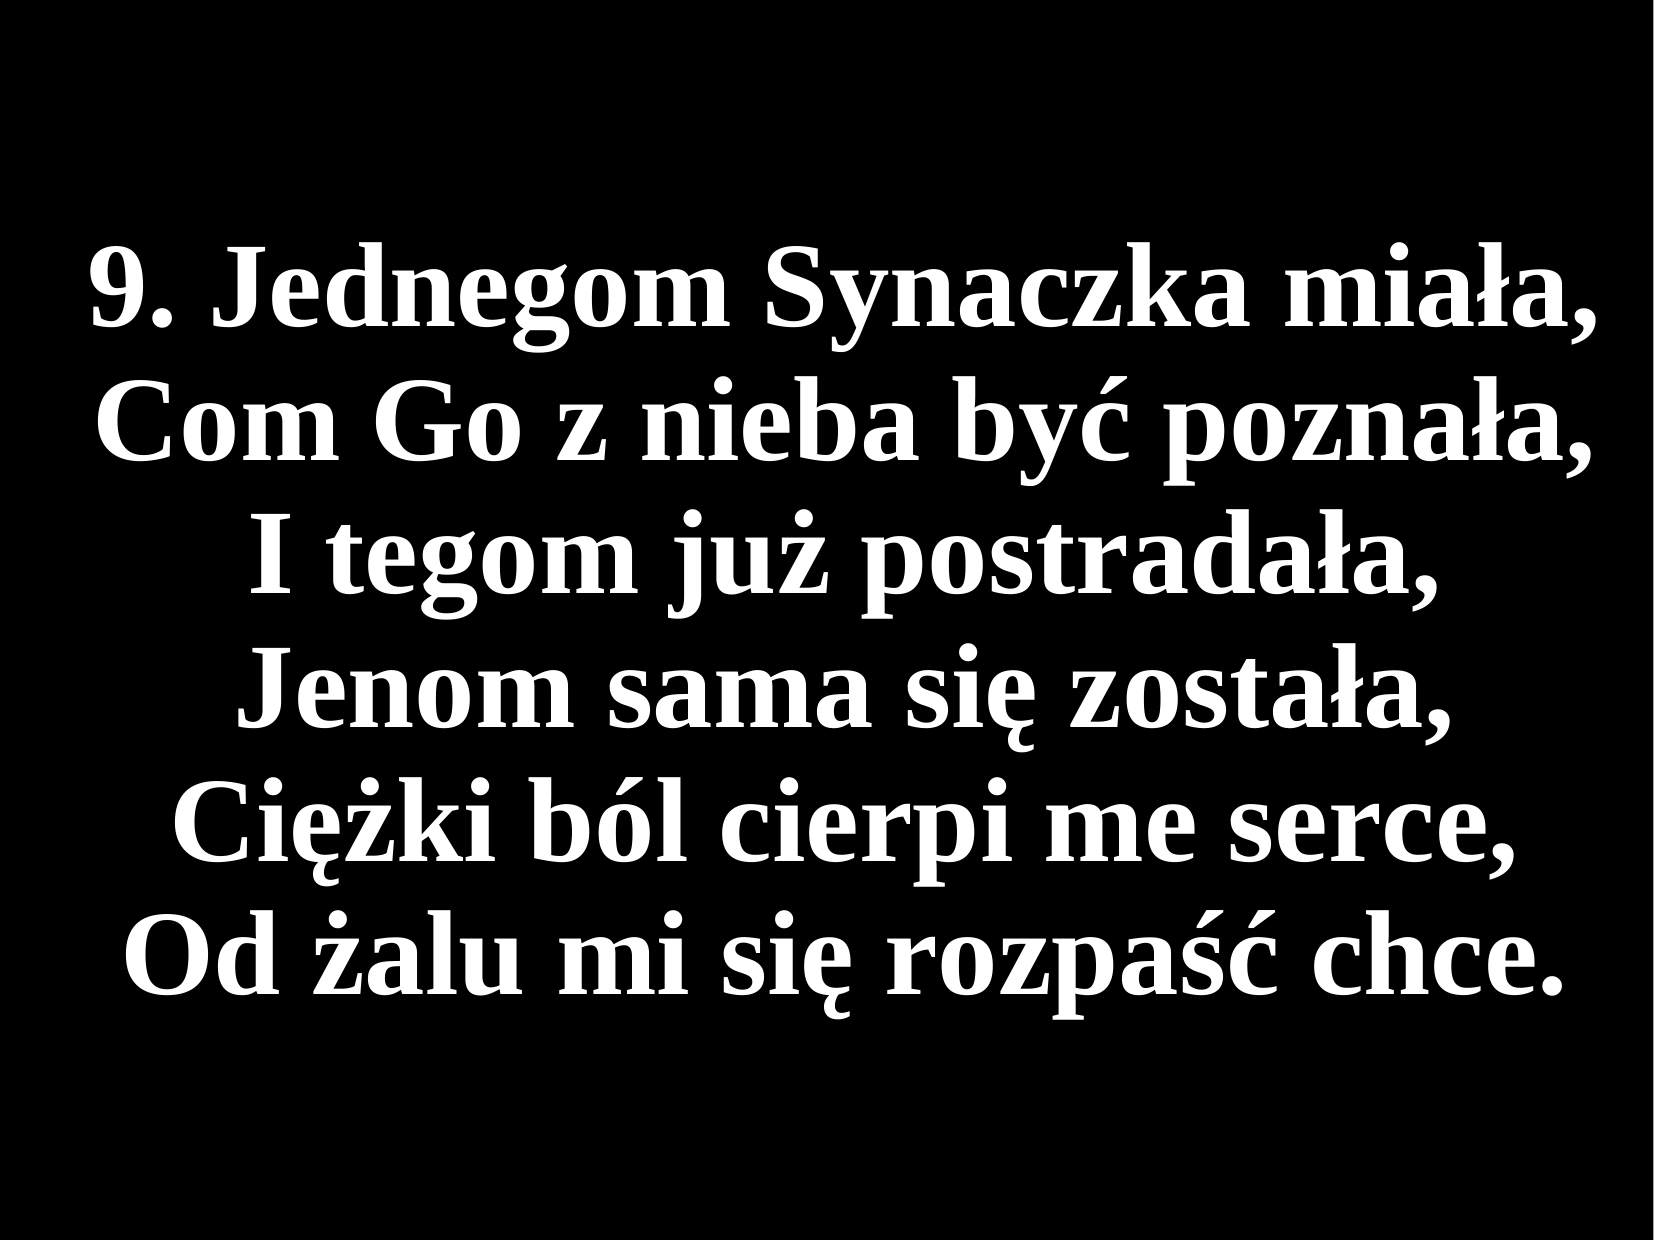

# 9. Jednegom Synaczka miała,
Com Go z nieba być poznała,
I tegom już postradała,
Jenom sama się została,
Ciężki ból cierpi me serce,
Od żalu mi się rozpaść chce.